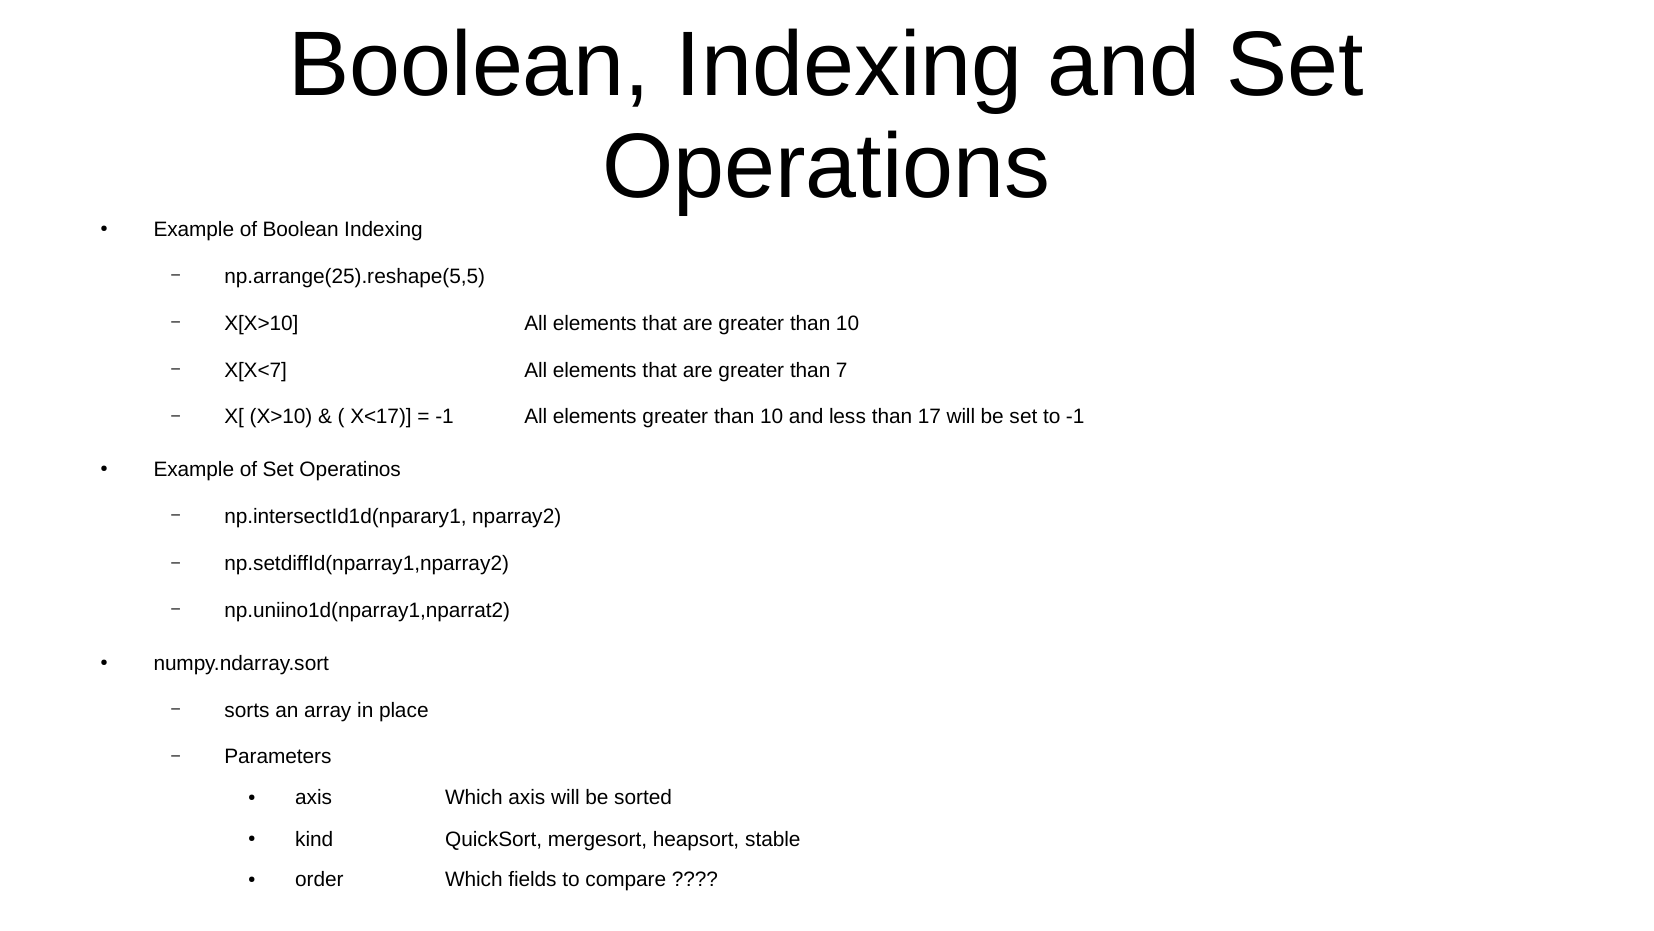

# Boolean, Indexing and Set Operations
Example of Boolean Indexing
np.arrange(25).reshape(5,5)
X[X>10]				All elements that are greater than 10
X[X<7] 				All elements that are greater than 7
X[ (X>10) & ( X<17)] = -1	All elements greater than 10 and less than 17 will be set to -1
Example of Set Operatinos
np.intersectId1d(nparary1, nparray2)
np.setdiffId(nparray1,nparray2)
np.uniino1d(nparray1,nparrat2)
numpy.ndarray.sort
sorts an array in place
Parameters
axis 		Which axis will be sorted
kind		QuickSort, mergesort, heapsort, stable
order		Which fields to compare ????